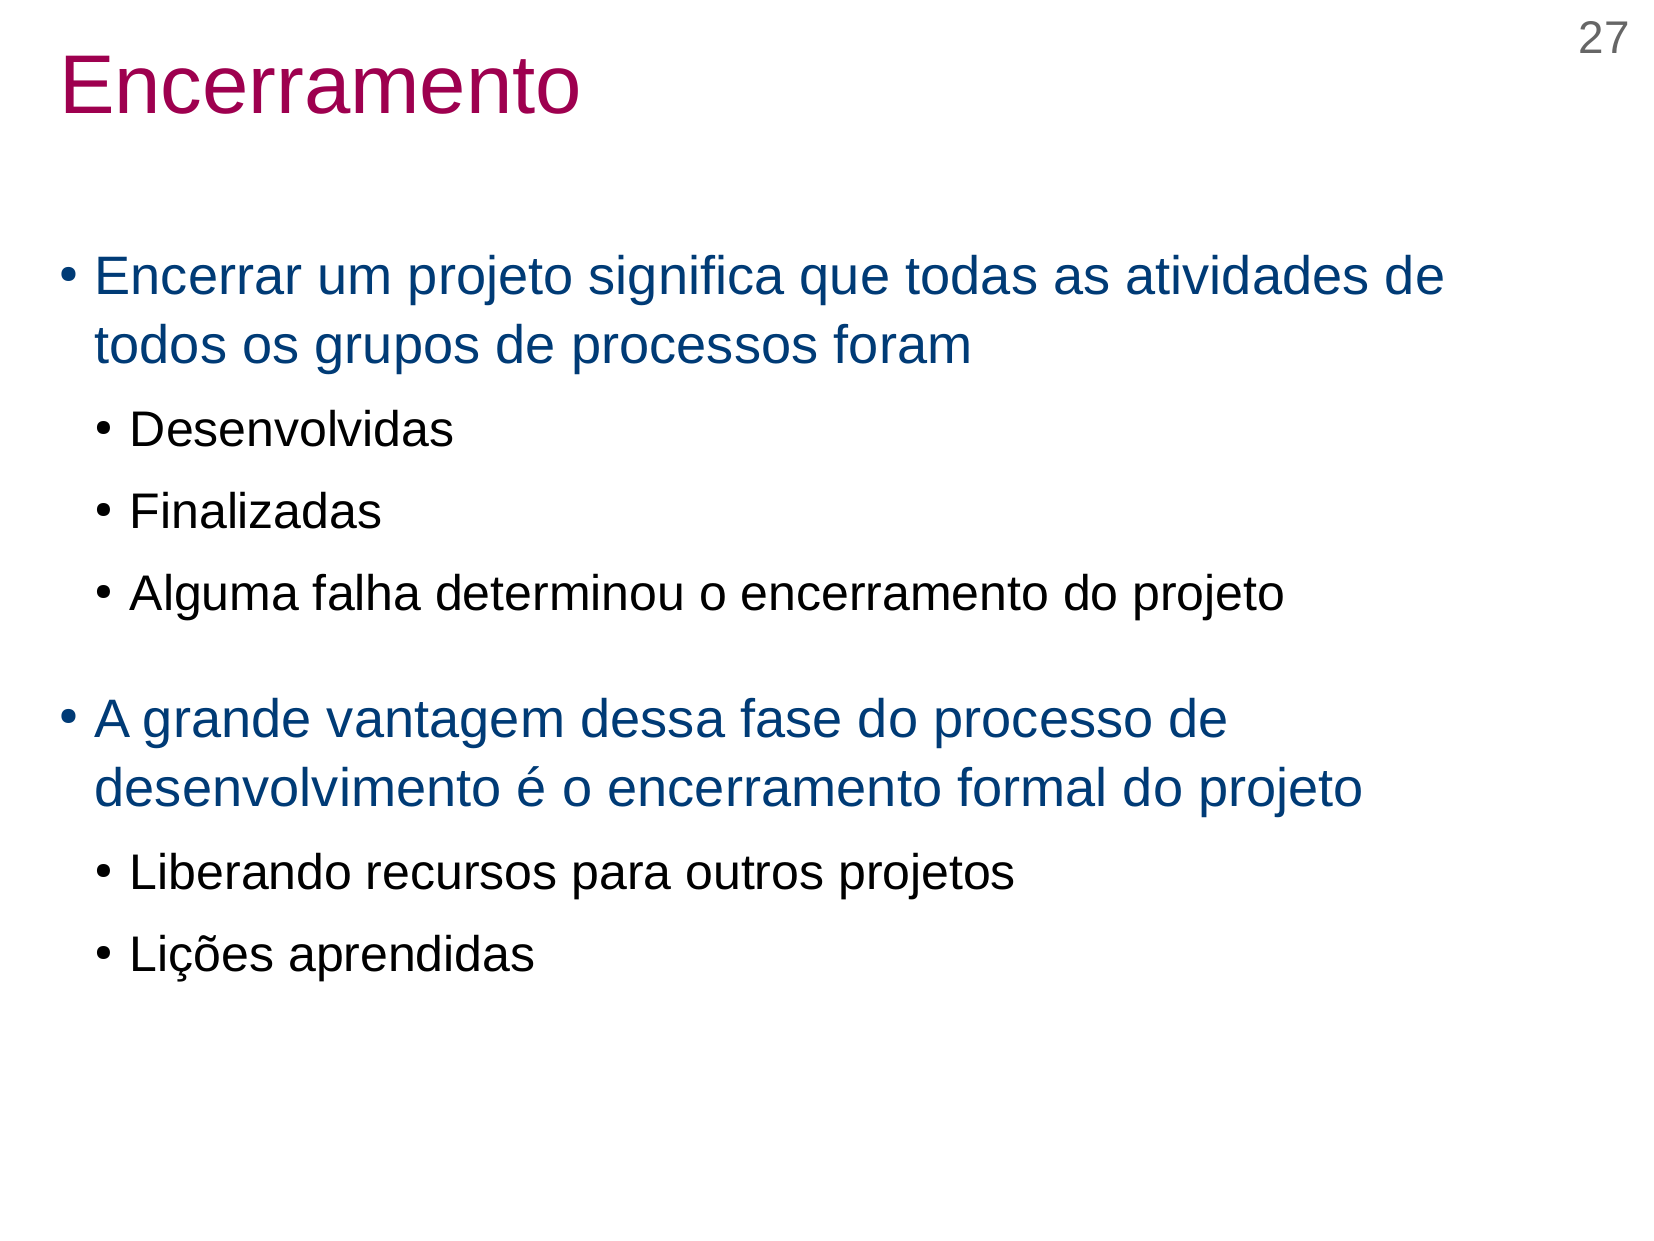

27
# Encerramento
Encerrar um projeto significa que todas as atividades de todos os grupos de processos foram
Desenvolvidas
Finalizadas
Alguma falha determinou o encerramento do projeto
A grande vantagem dessa fase do processo de desenvolvimento é o encerramento formal do projeto
Liberando recursos para outros projetos
Lições aprendidas